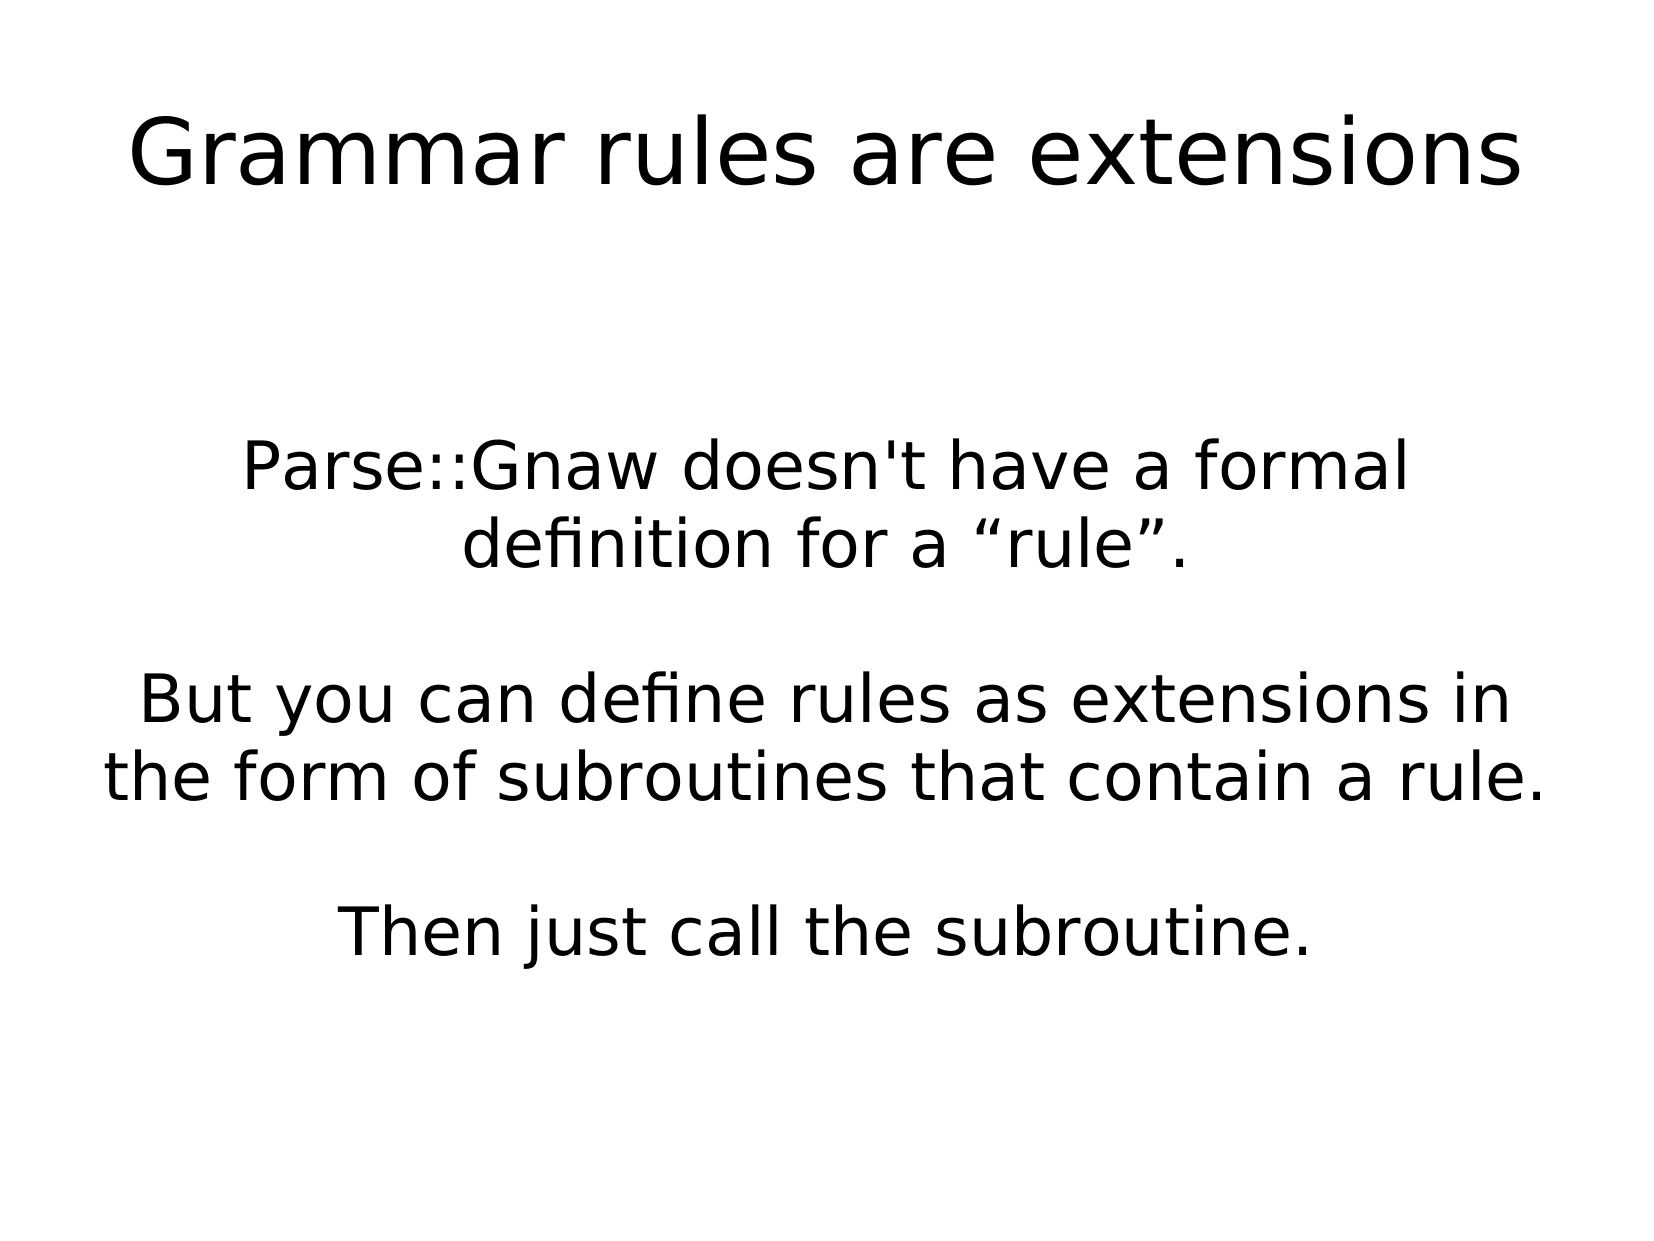

# Grammar rules are extensions
Parse::Gnaw doesn't have a formal definition for a “rule”.
But you can define rules as extensions in the form of subroutines that contain a rule.
Then just call the subroutine.